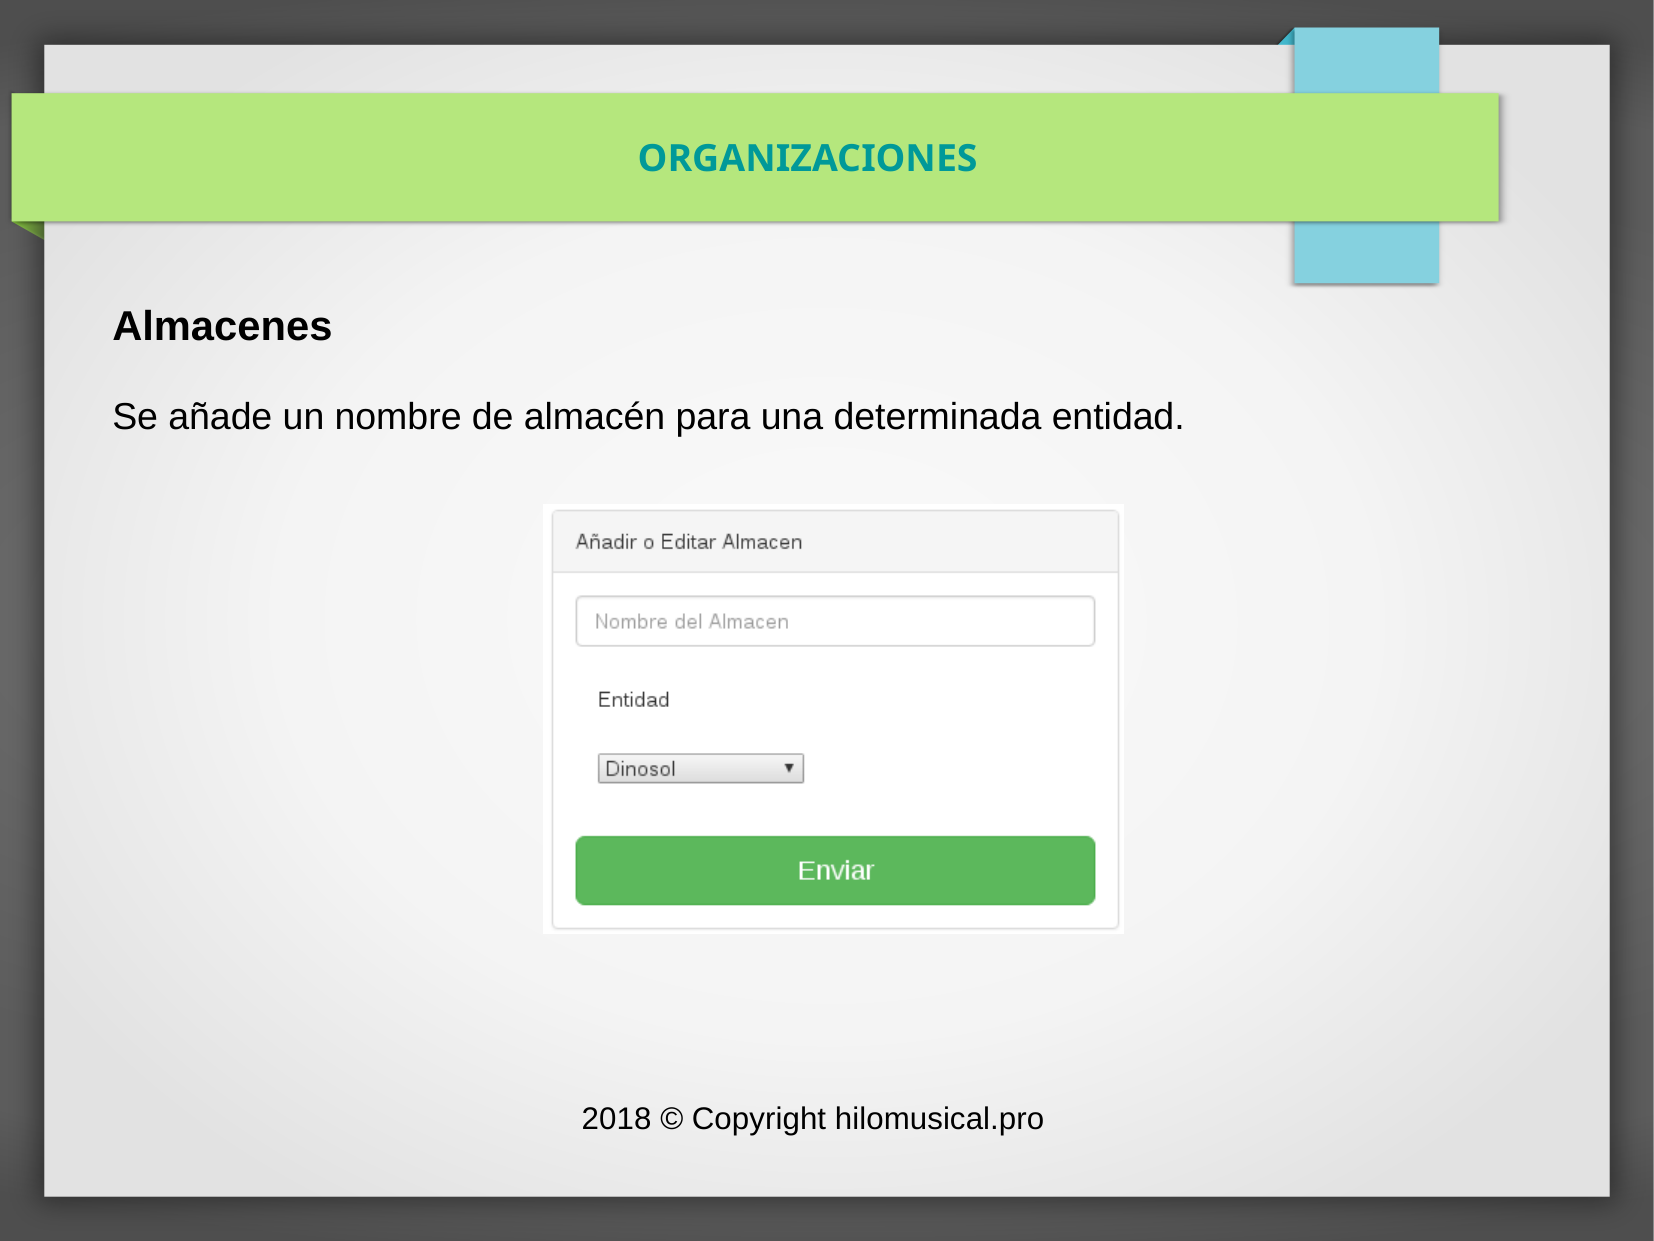

# ORGANIZACIONES
Almacenes
Se añade un nombre de almacén para una determinada entidad.
2018 © Copyright hilomusical.pro